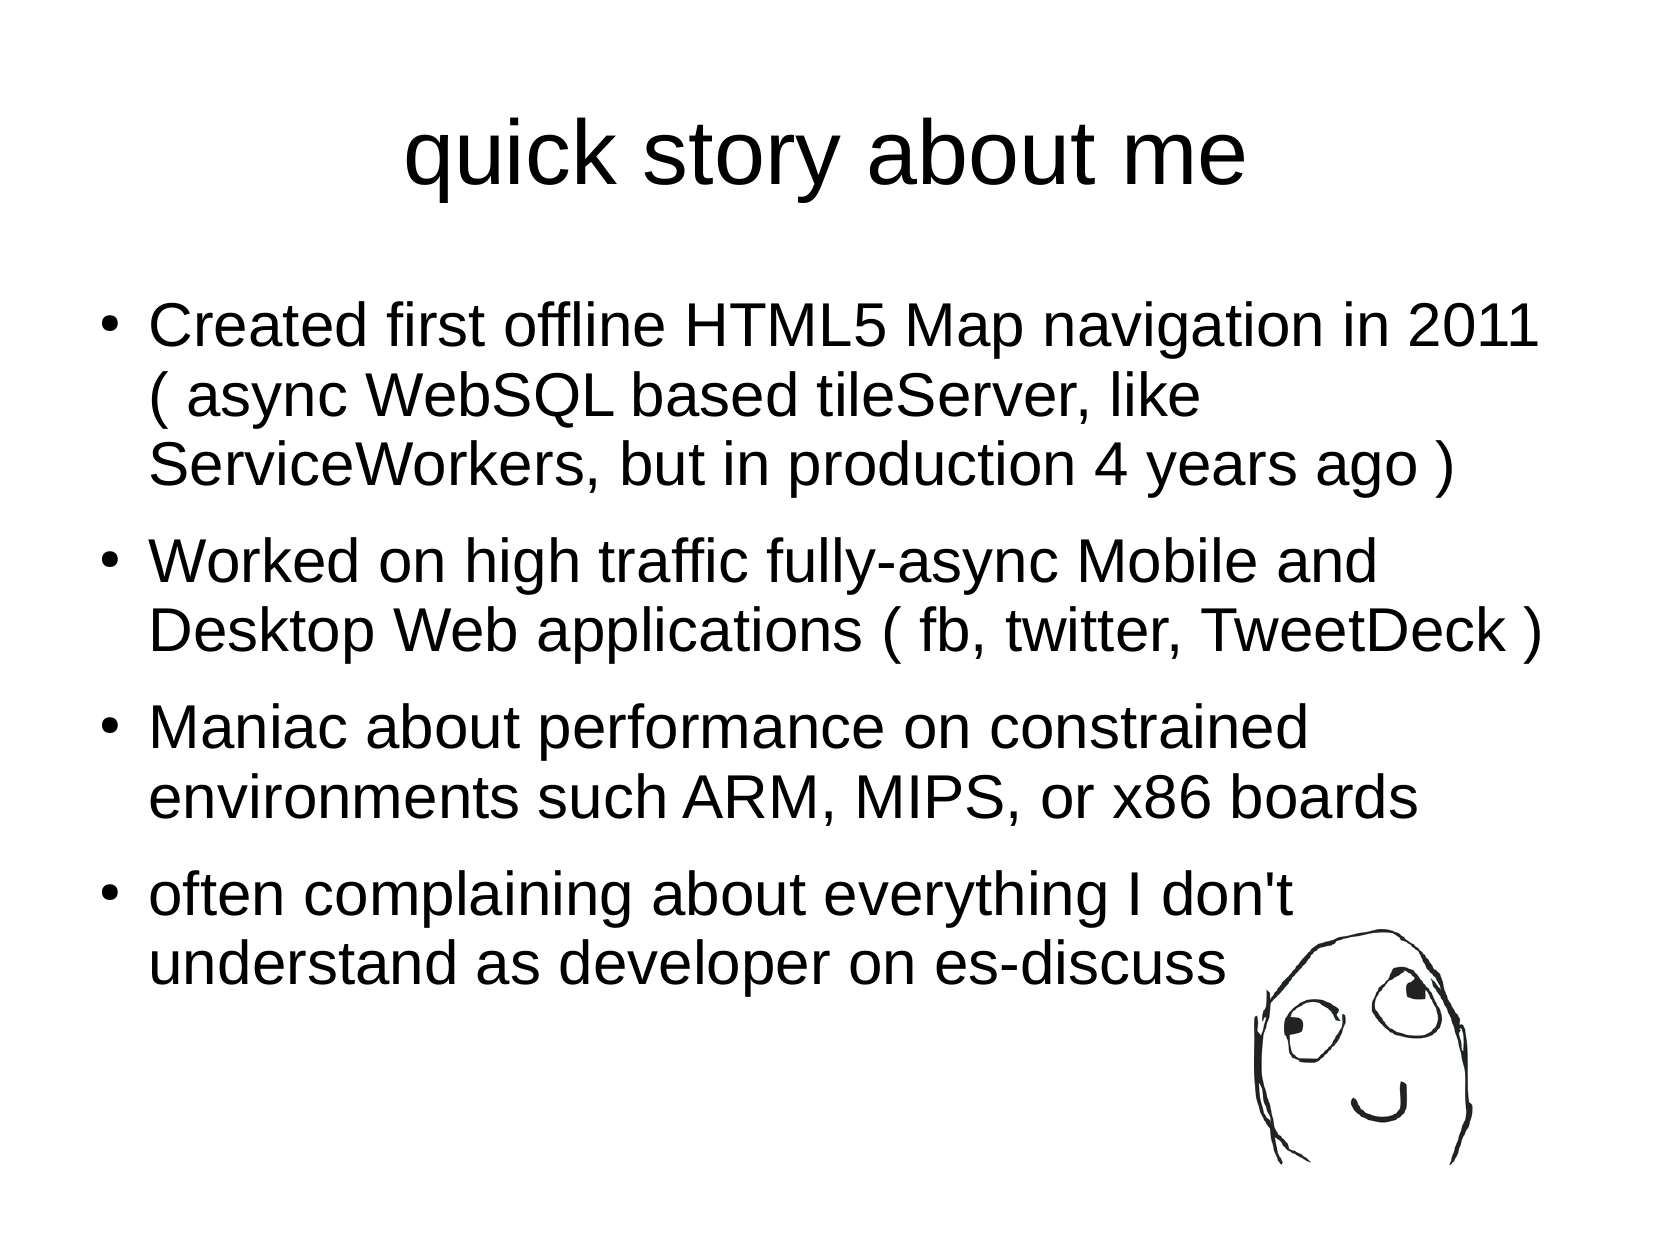

# quick story about me
Created first offline HTML5 Map navigation in 2011 ( async WebSQL based tileServer, like ServiceWorkers, but in production 4 years ago )
Worked on high traffic fully-async Mobile and Desktop Web applications ( fb, twitter, TweetDeck )
Maniac about performance on constrained environments such ARM, MIPS, or x86 boards
often complaining about everything I don't understand as developer on es-discuss